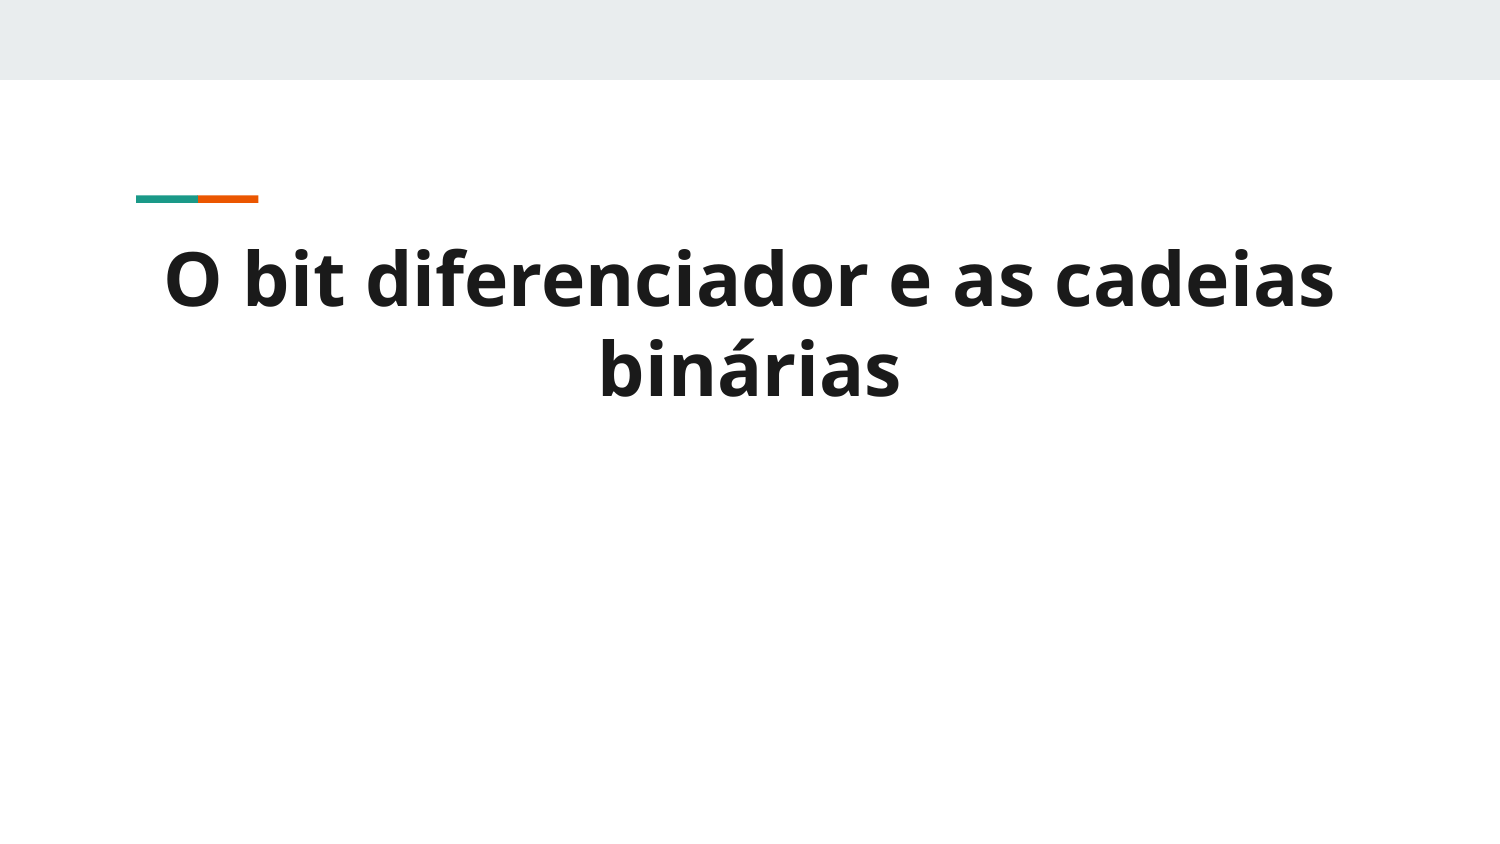

# O bit diferenciador e as cadeias binárias